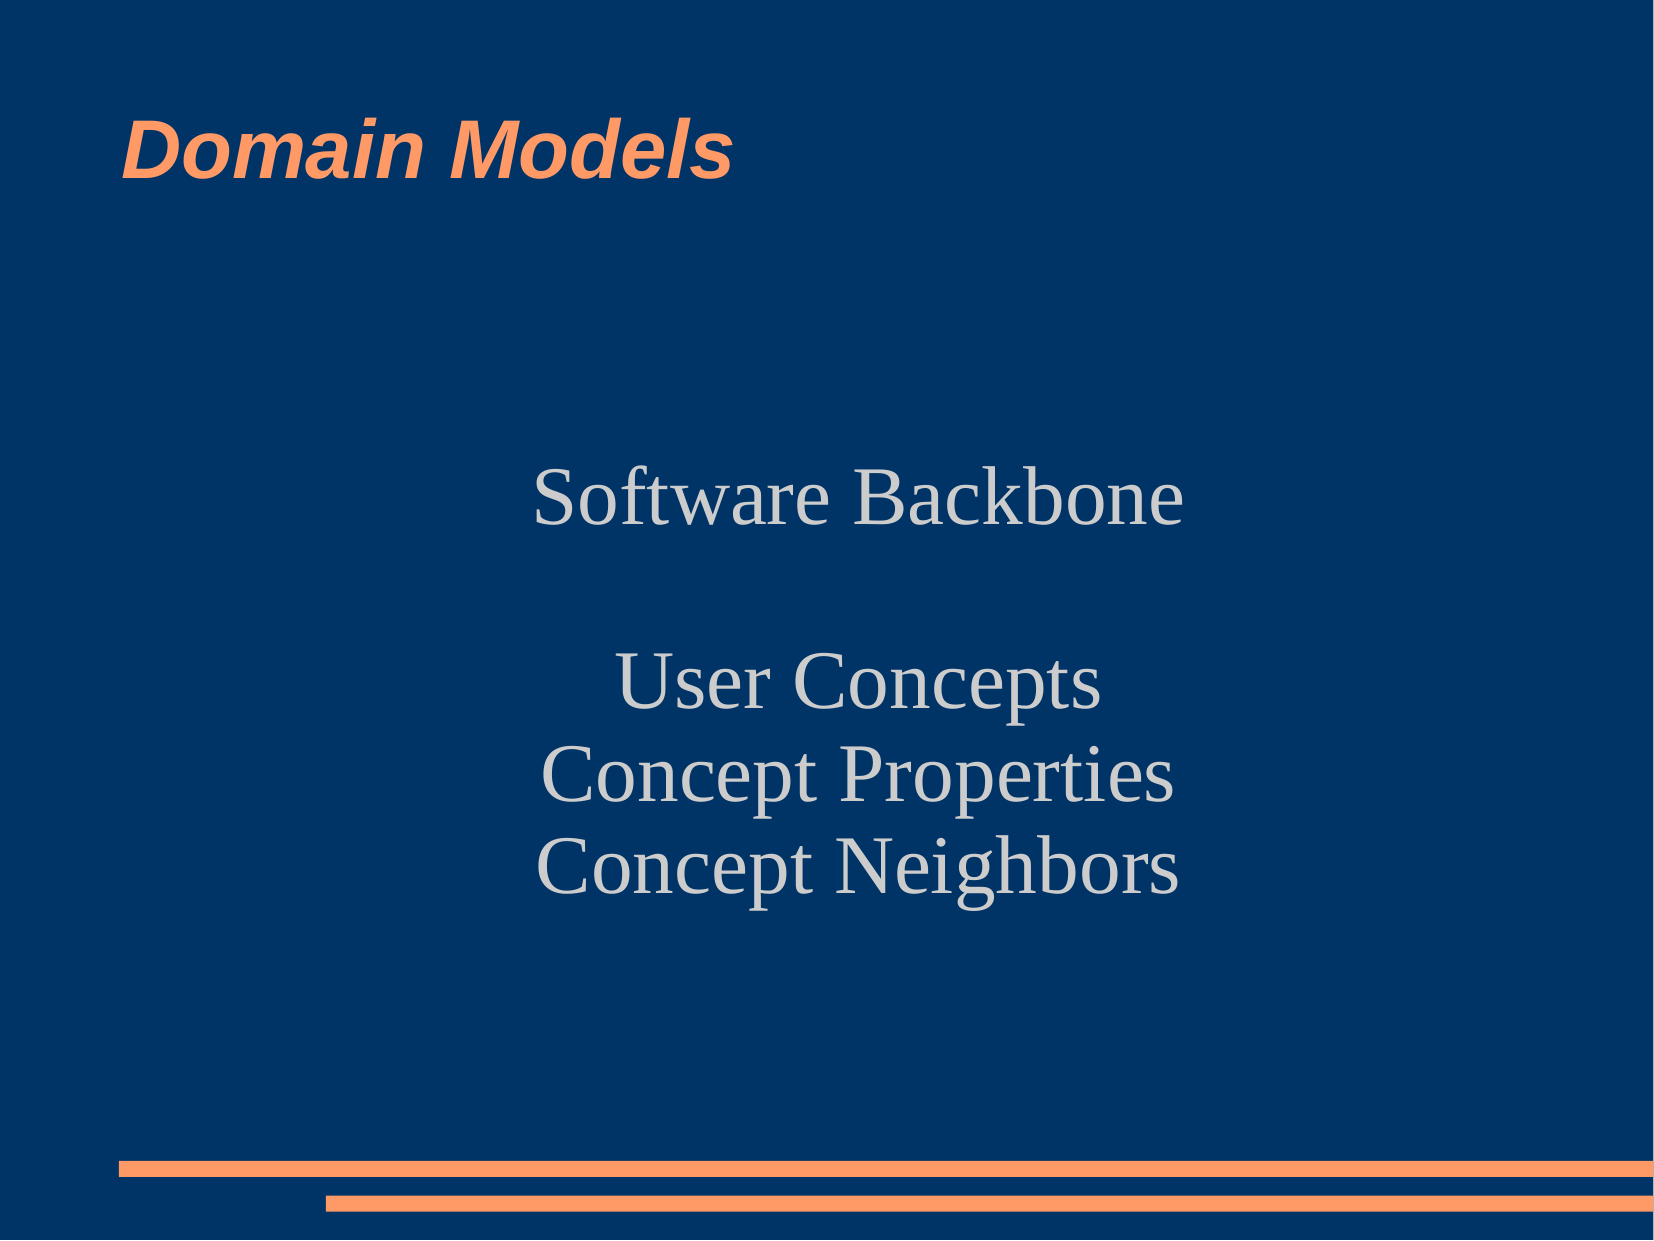

# Domain Models
Software Backbone
User Concepts
Concept Properties
Concept Neighbors